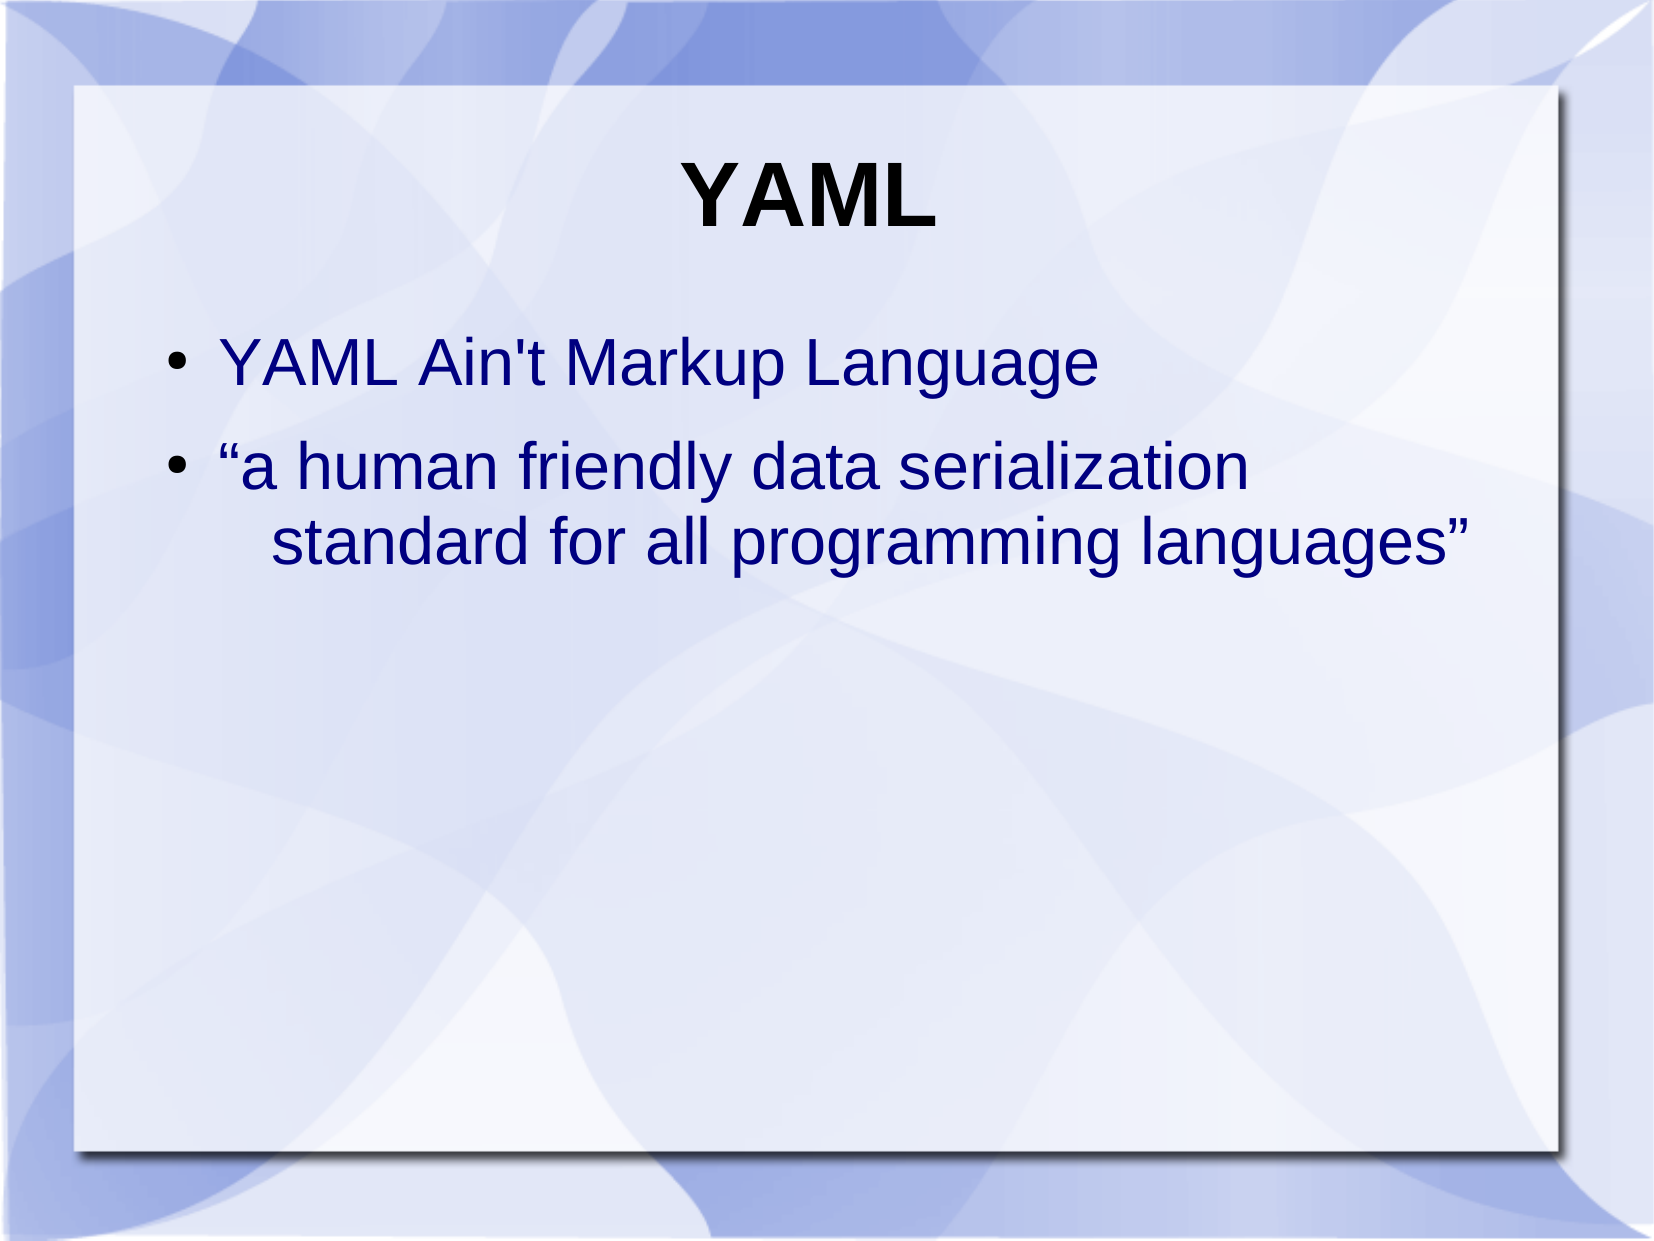

# YAML
YAML Ain't Markup Language
“a human friendly data serialization standard for all programming languages”